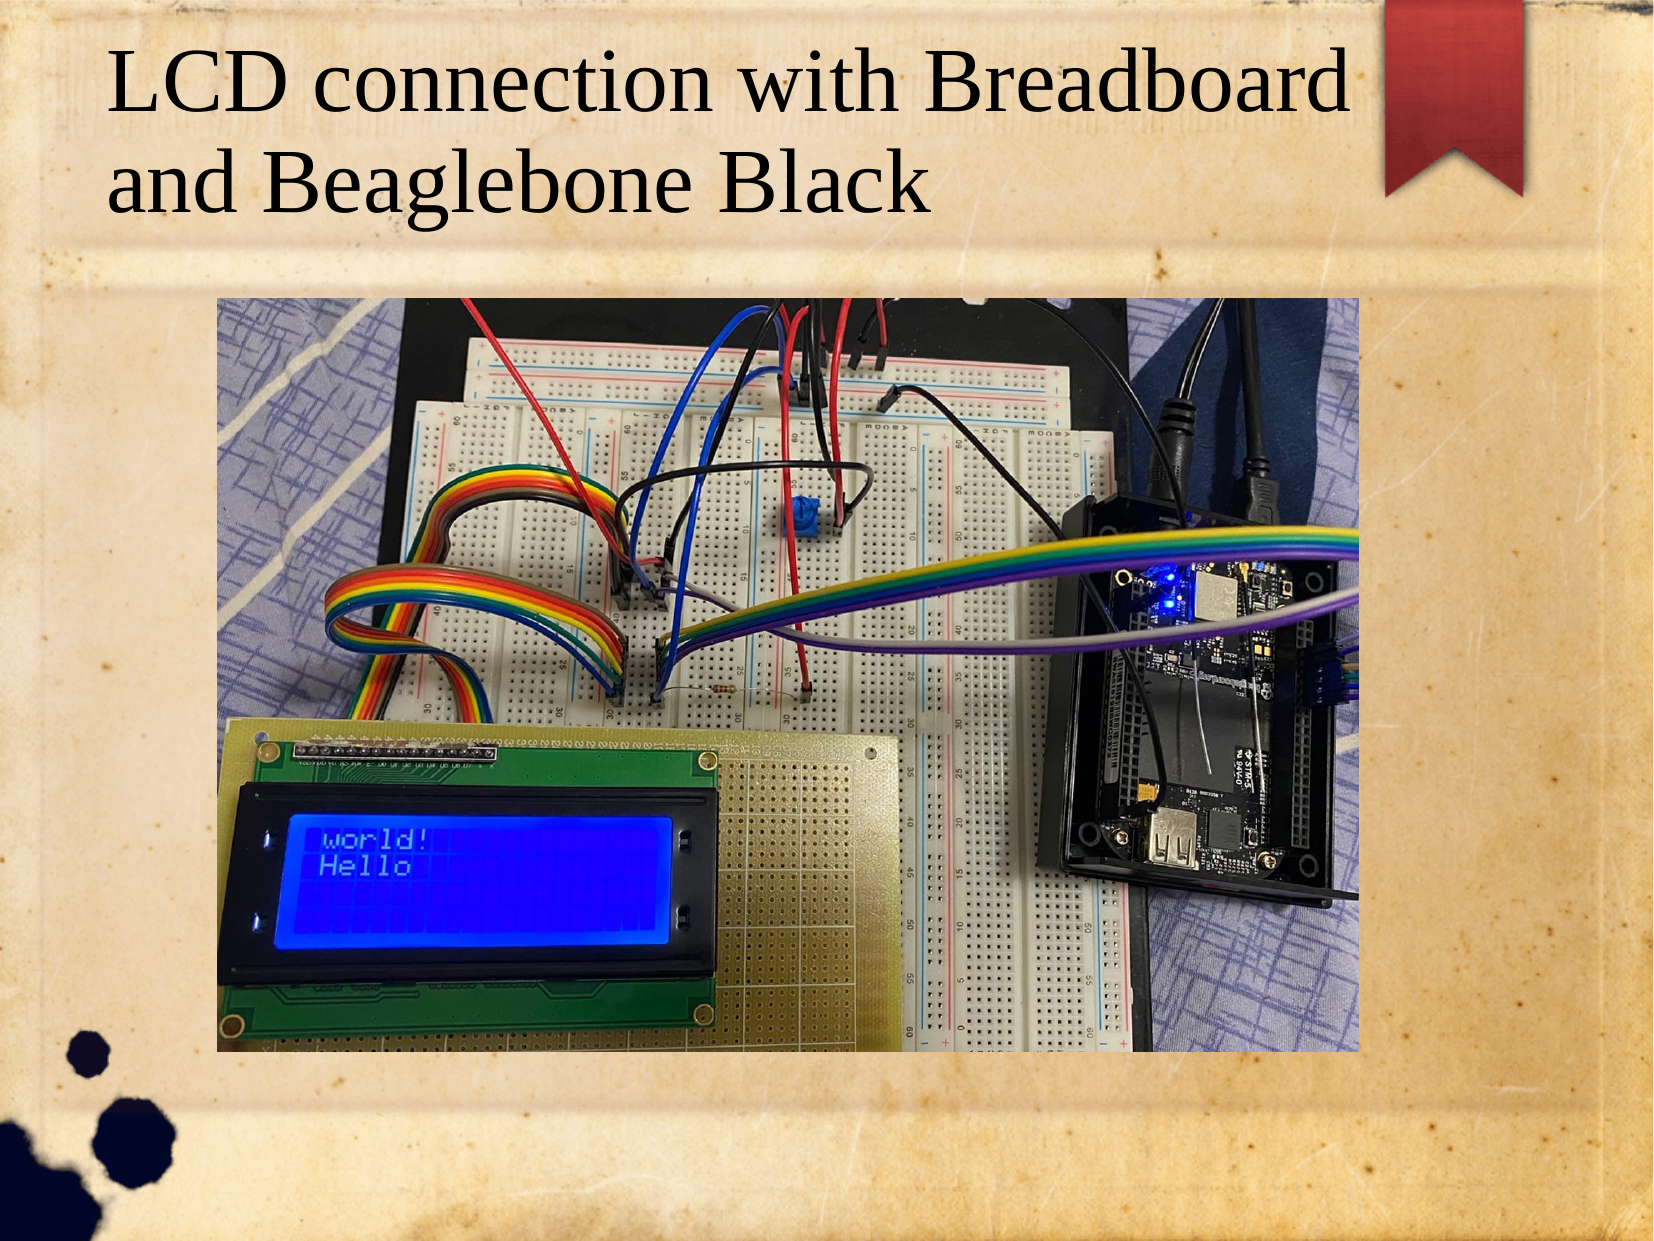

# LCD connection with Breadboard and Beaglebone Black